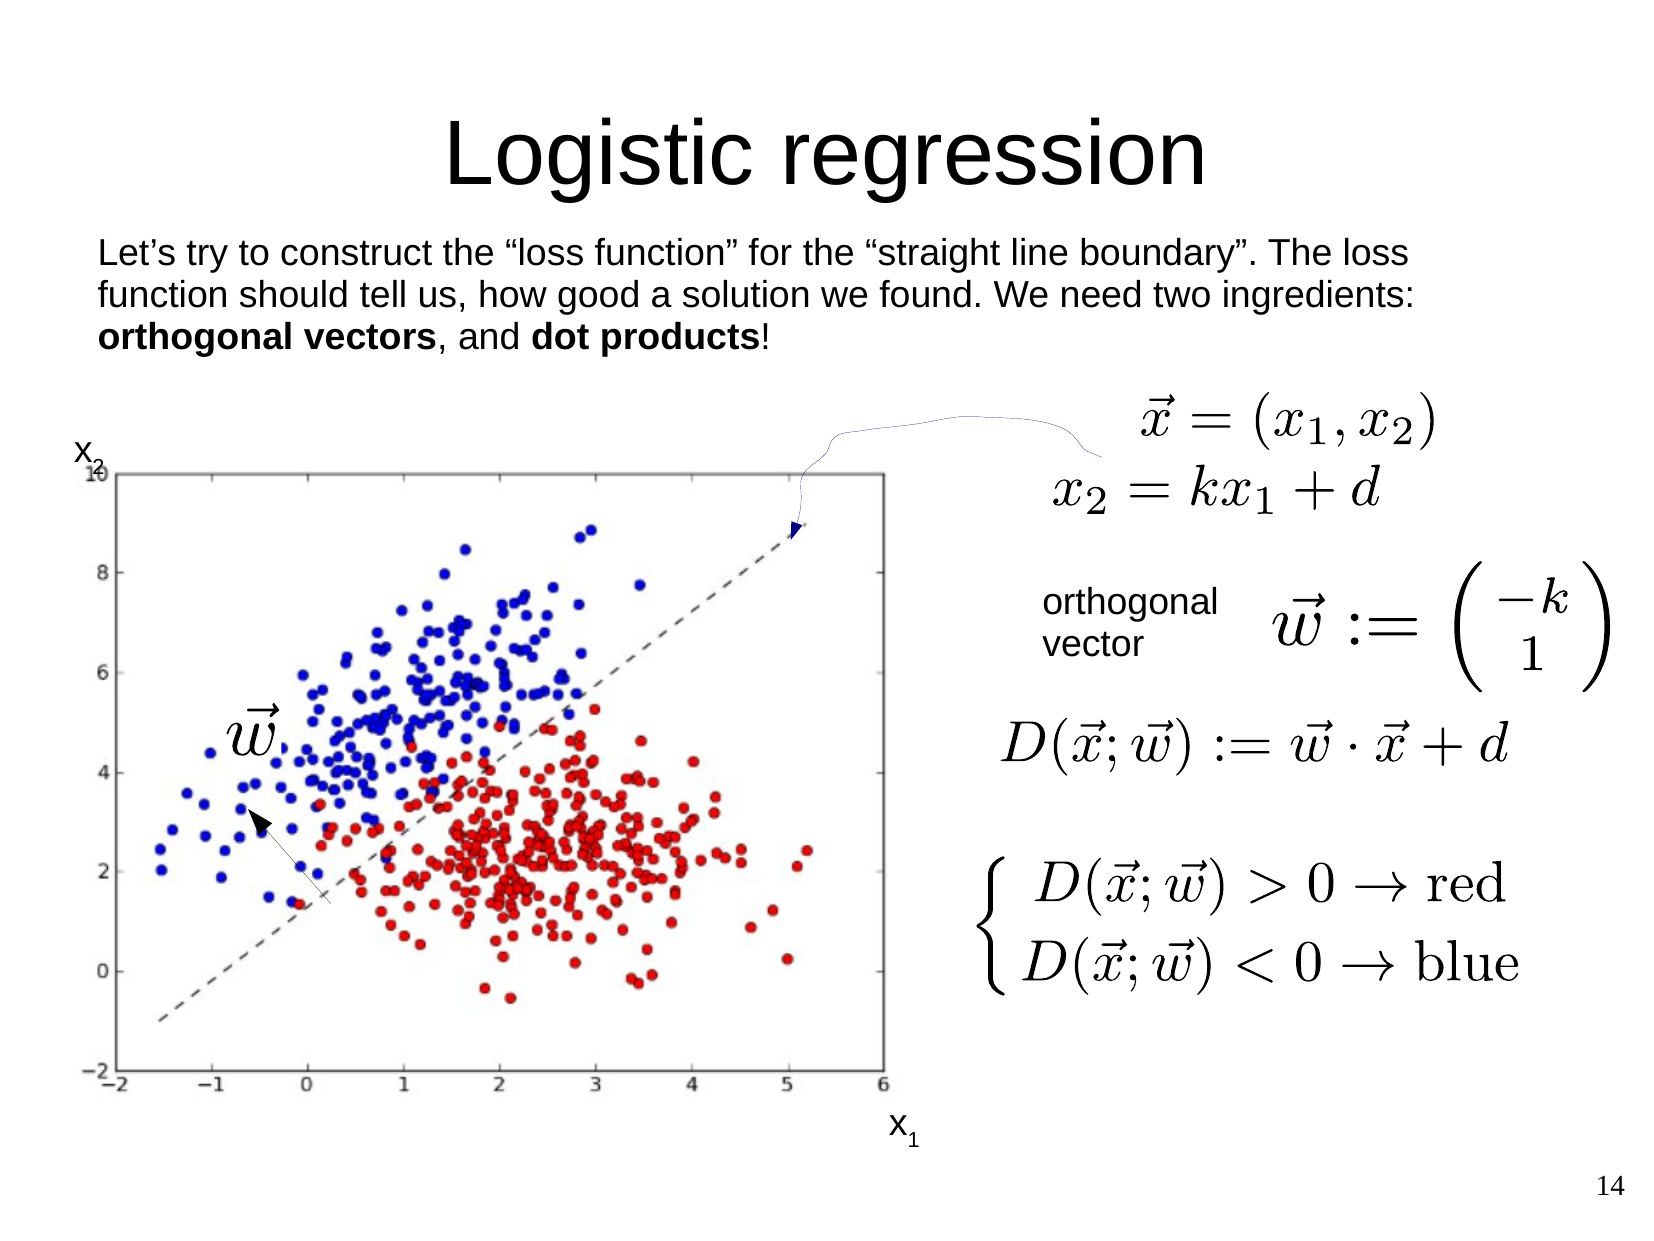

# Logistic regression
Let’s try to construct the “loss function” for the “straight line boundary”. The loss function should tell us, how good a solution we found. We need two ingredients:
orthogonal vectors, and dot products!
x2
orthogonal
vector
x1
14